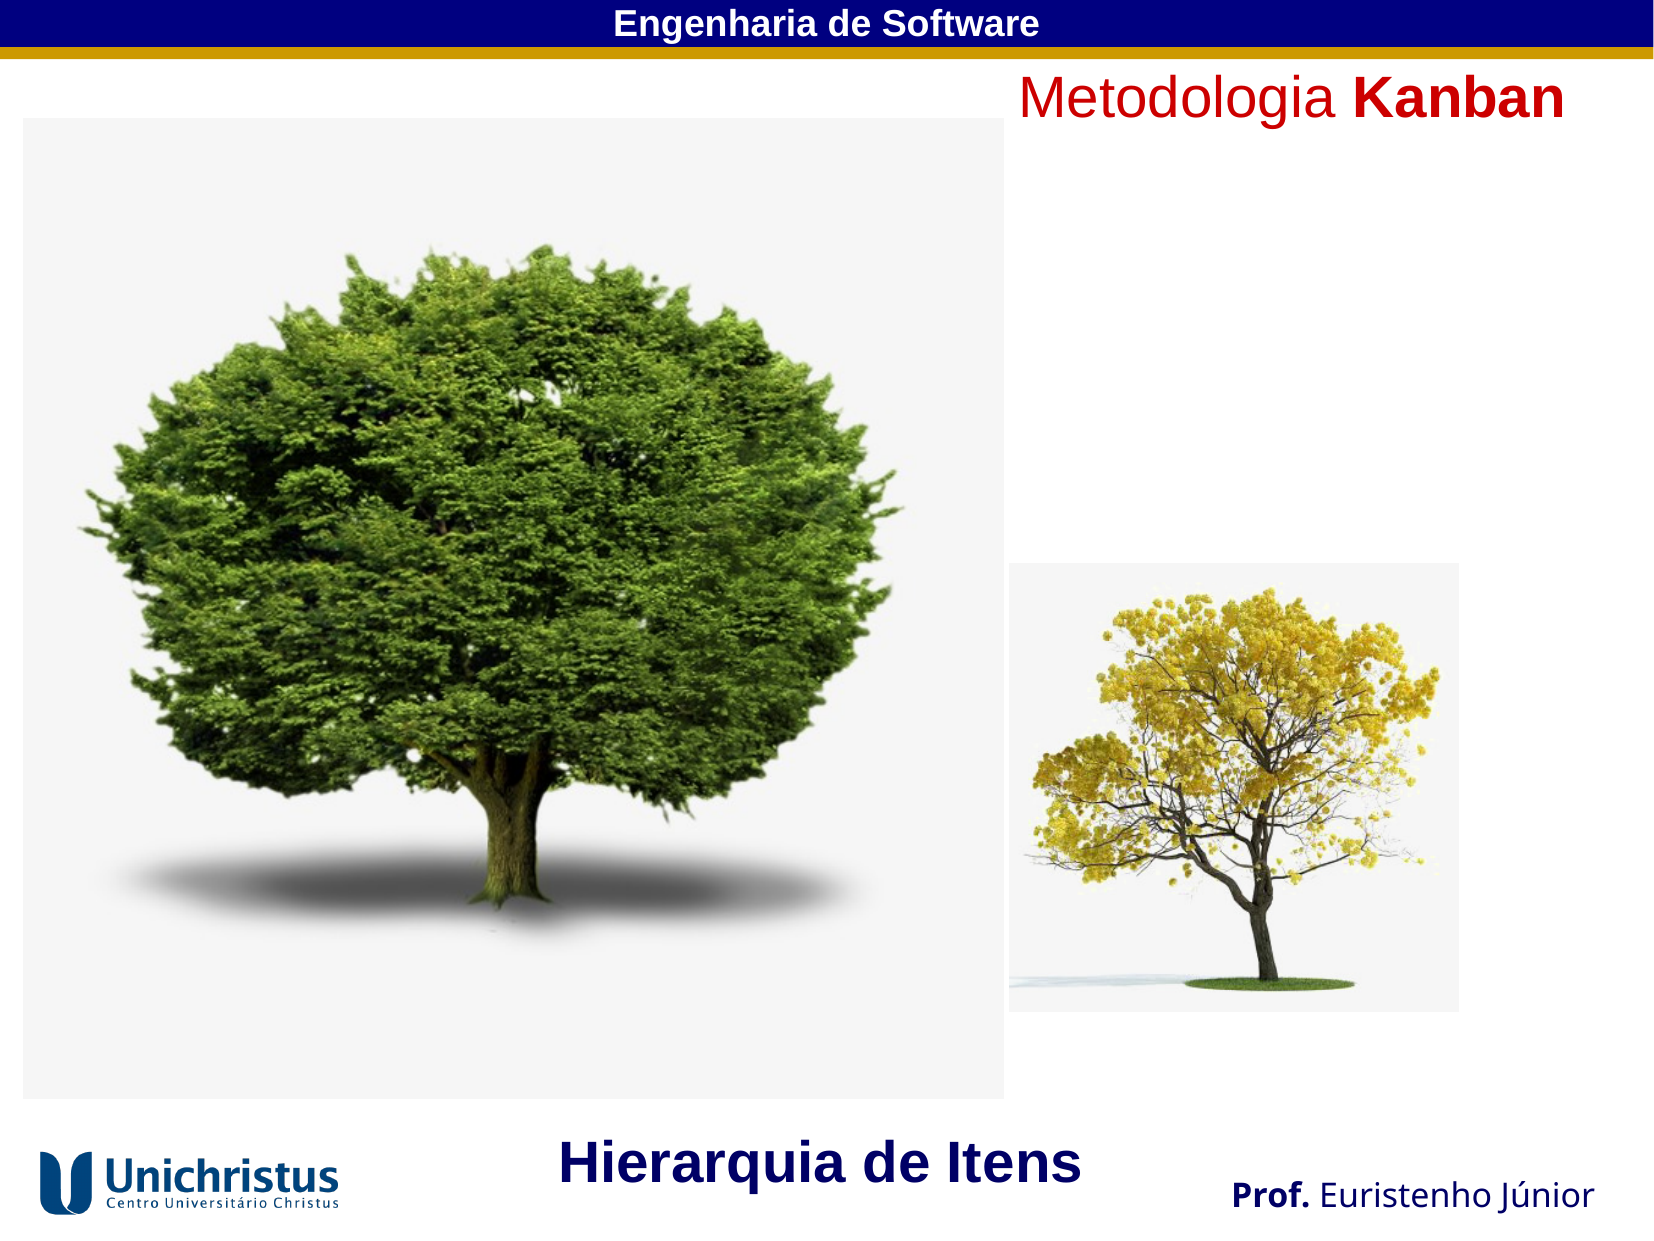

Engenharia de Software
Metodologia Kanban
Hierarquia de Itens
Prof. Euristenho Júnior